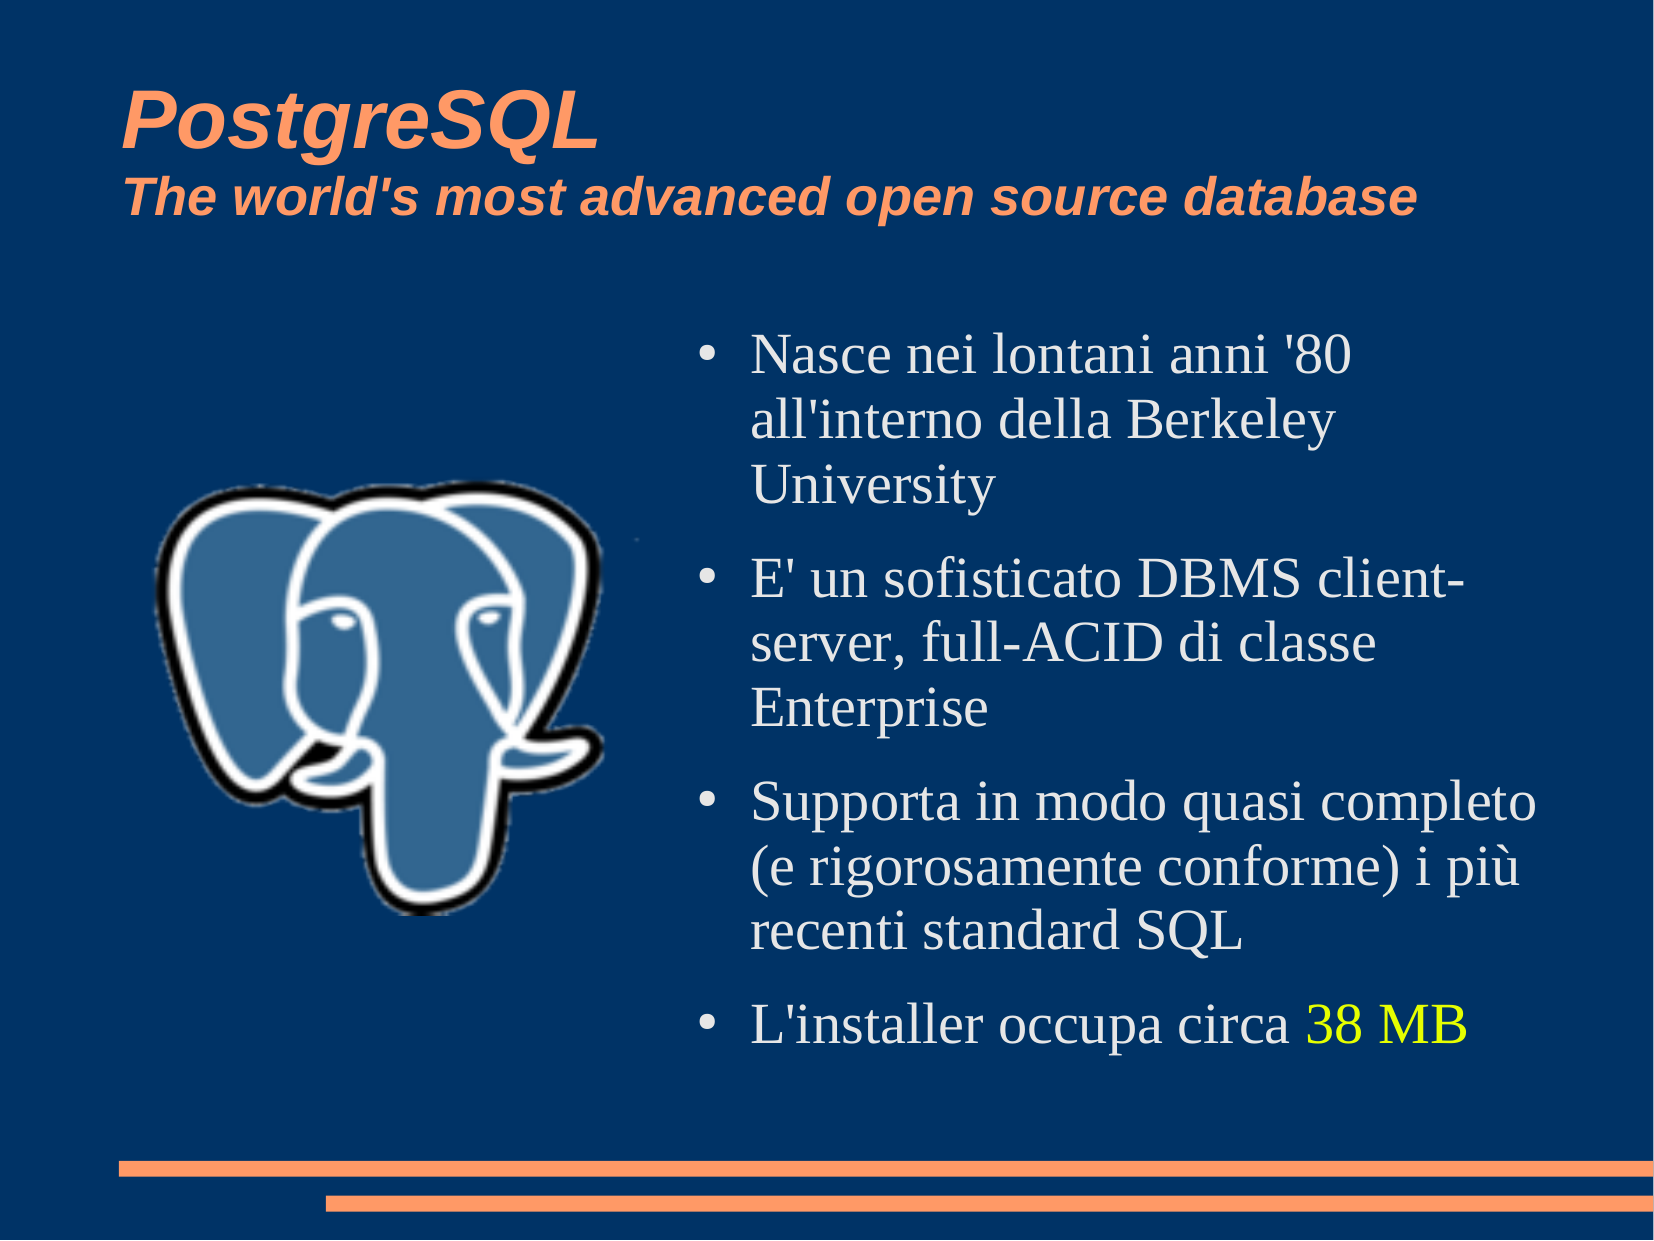

# PostgreSQL The world's most advanced open source database
Nasce nei lontani anni '80 all'interno della Berkeley University
E' un sofisticato DBMS client-server, full-ACID di classe Enterprise
Supporta in modo quasi completo (e rigorosamente conforme) i più recenti standard SQL
L'installer occupa circa 38 MB